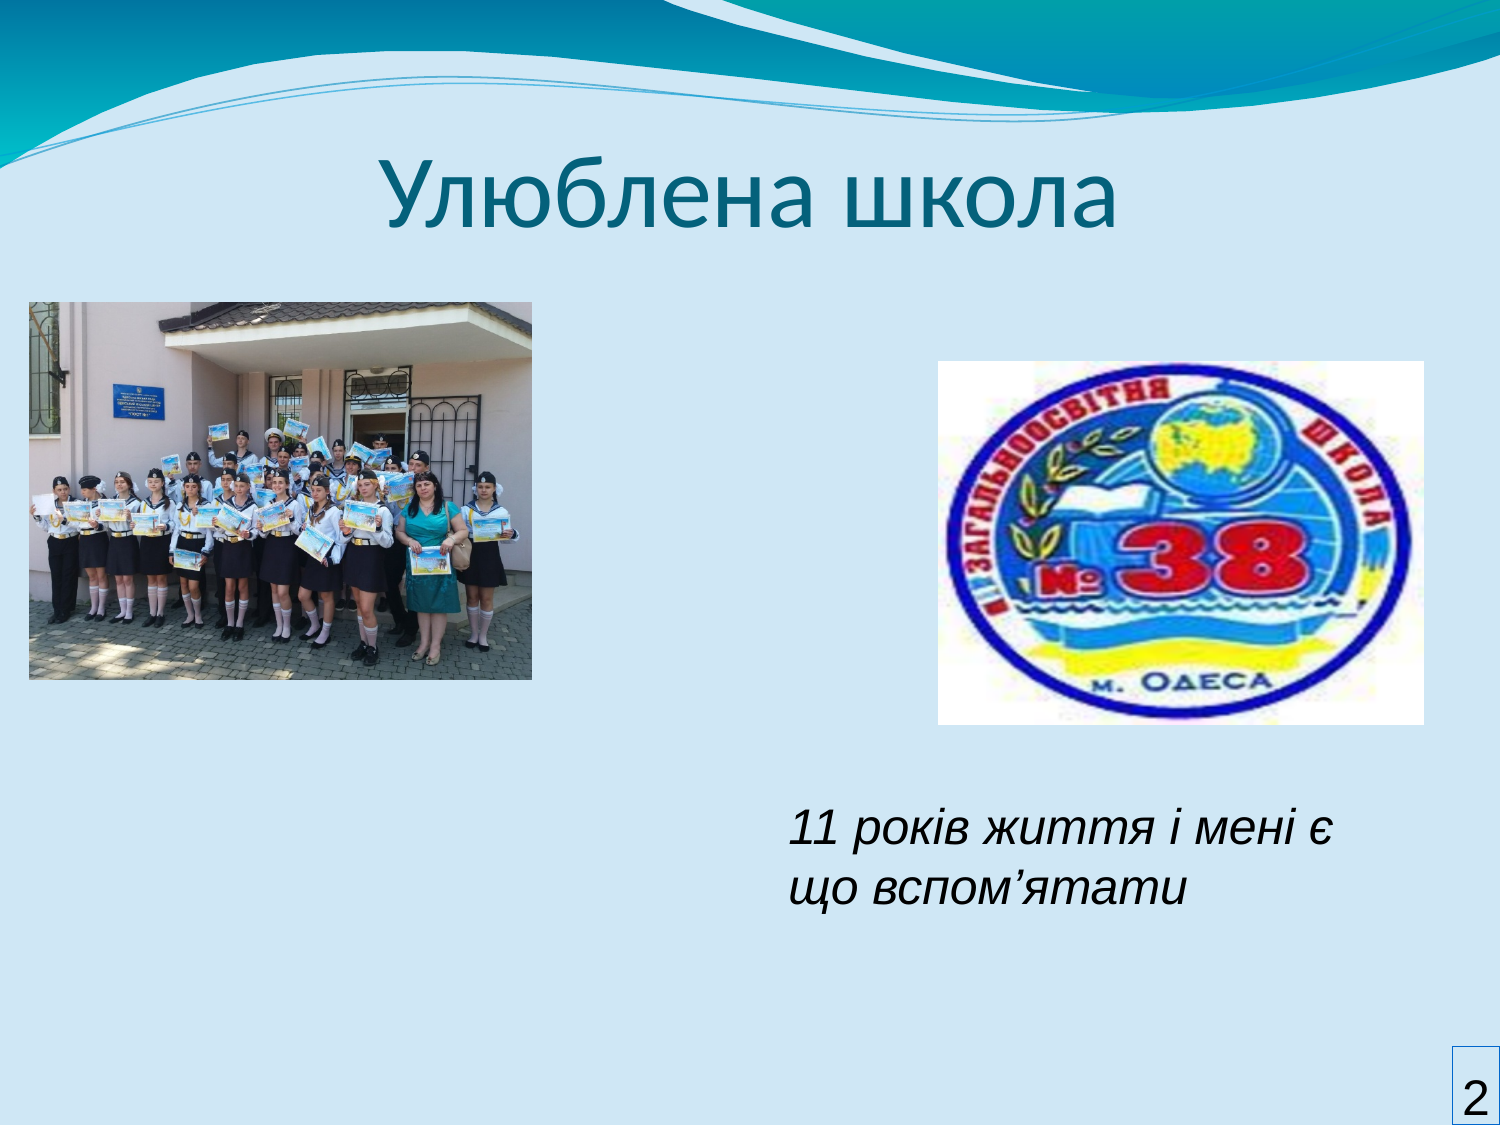

# Улюблена школа
11 років життя і мені є що вспом’ятати
2